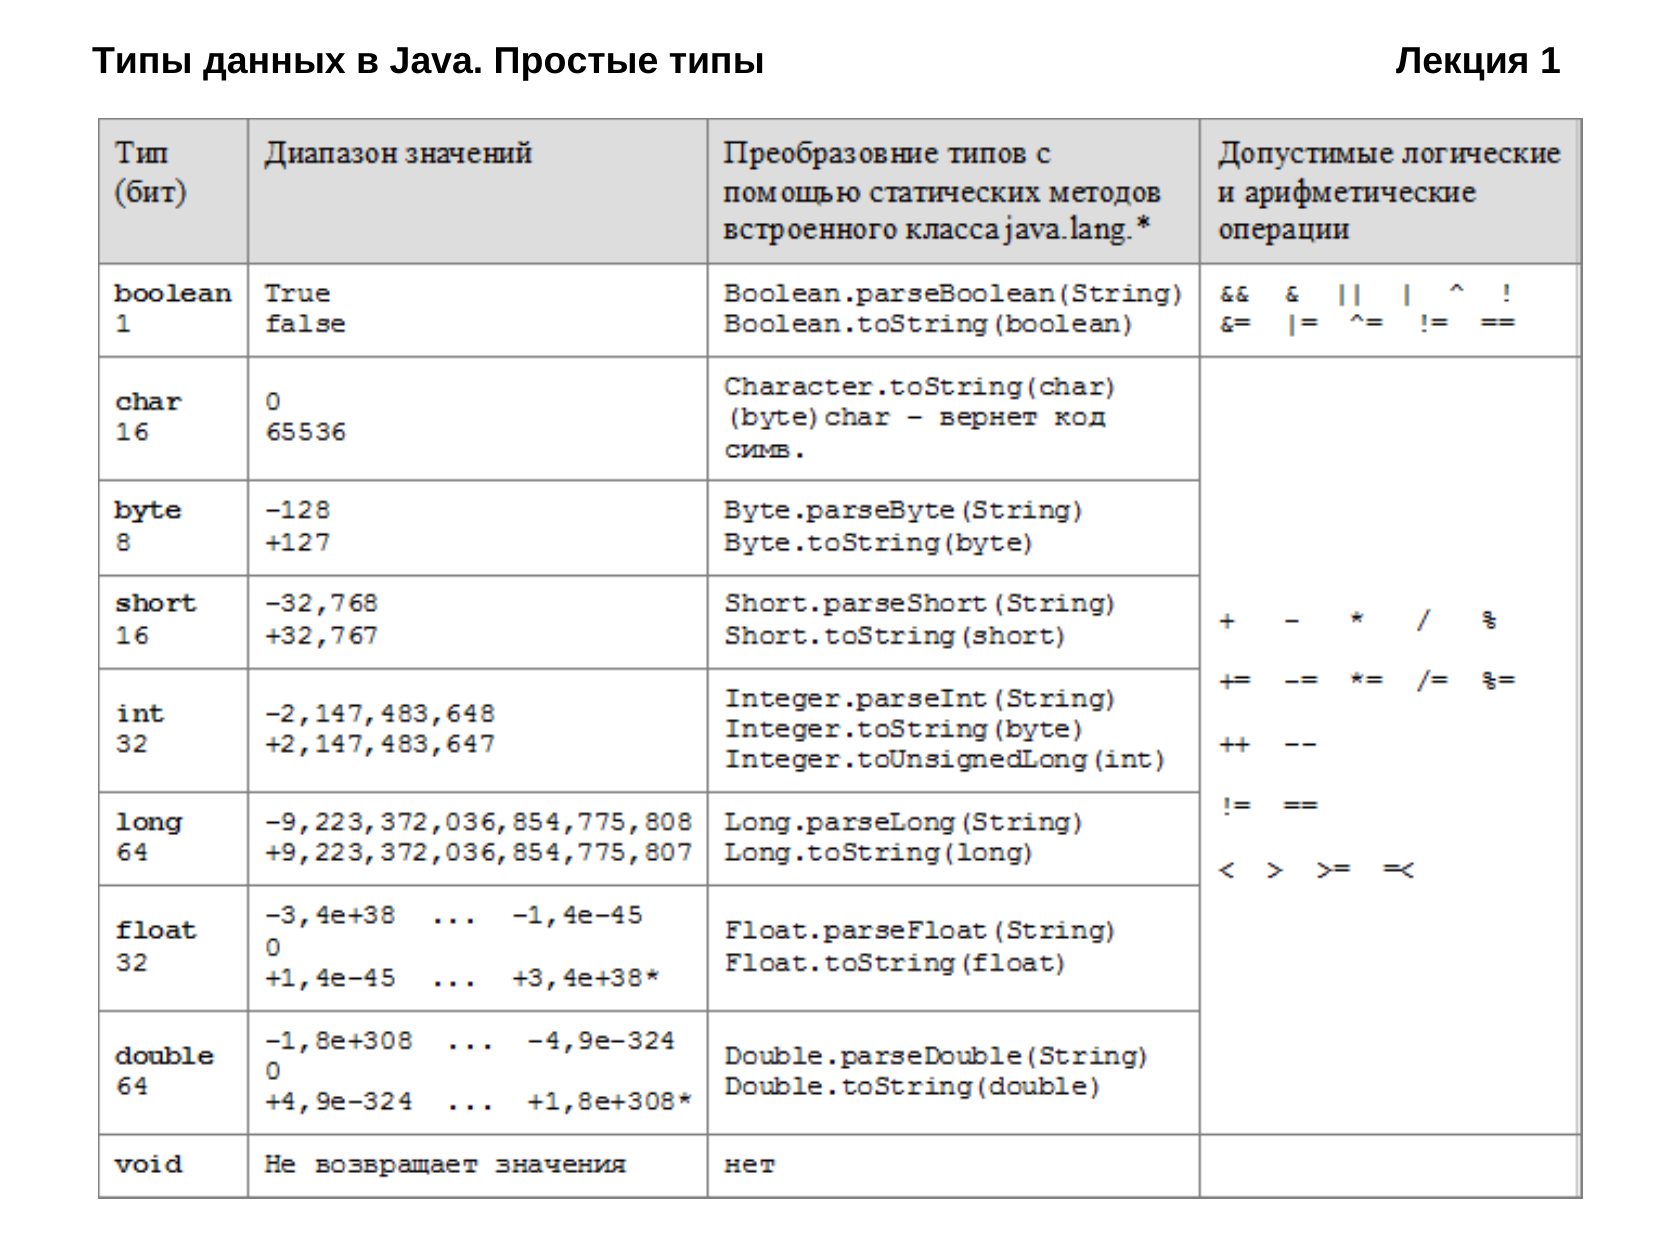

Типы данных в Java. Простые типы						Лекция 1